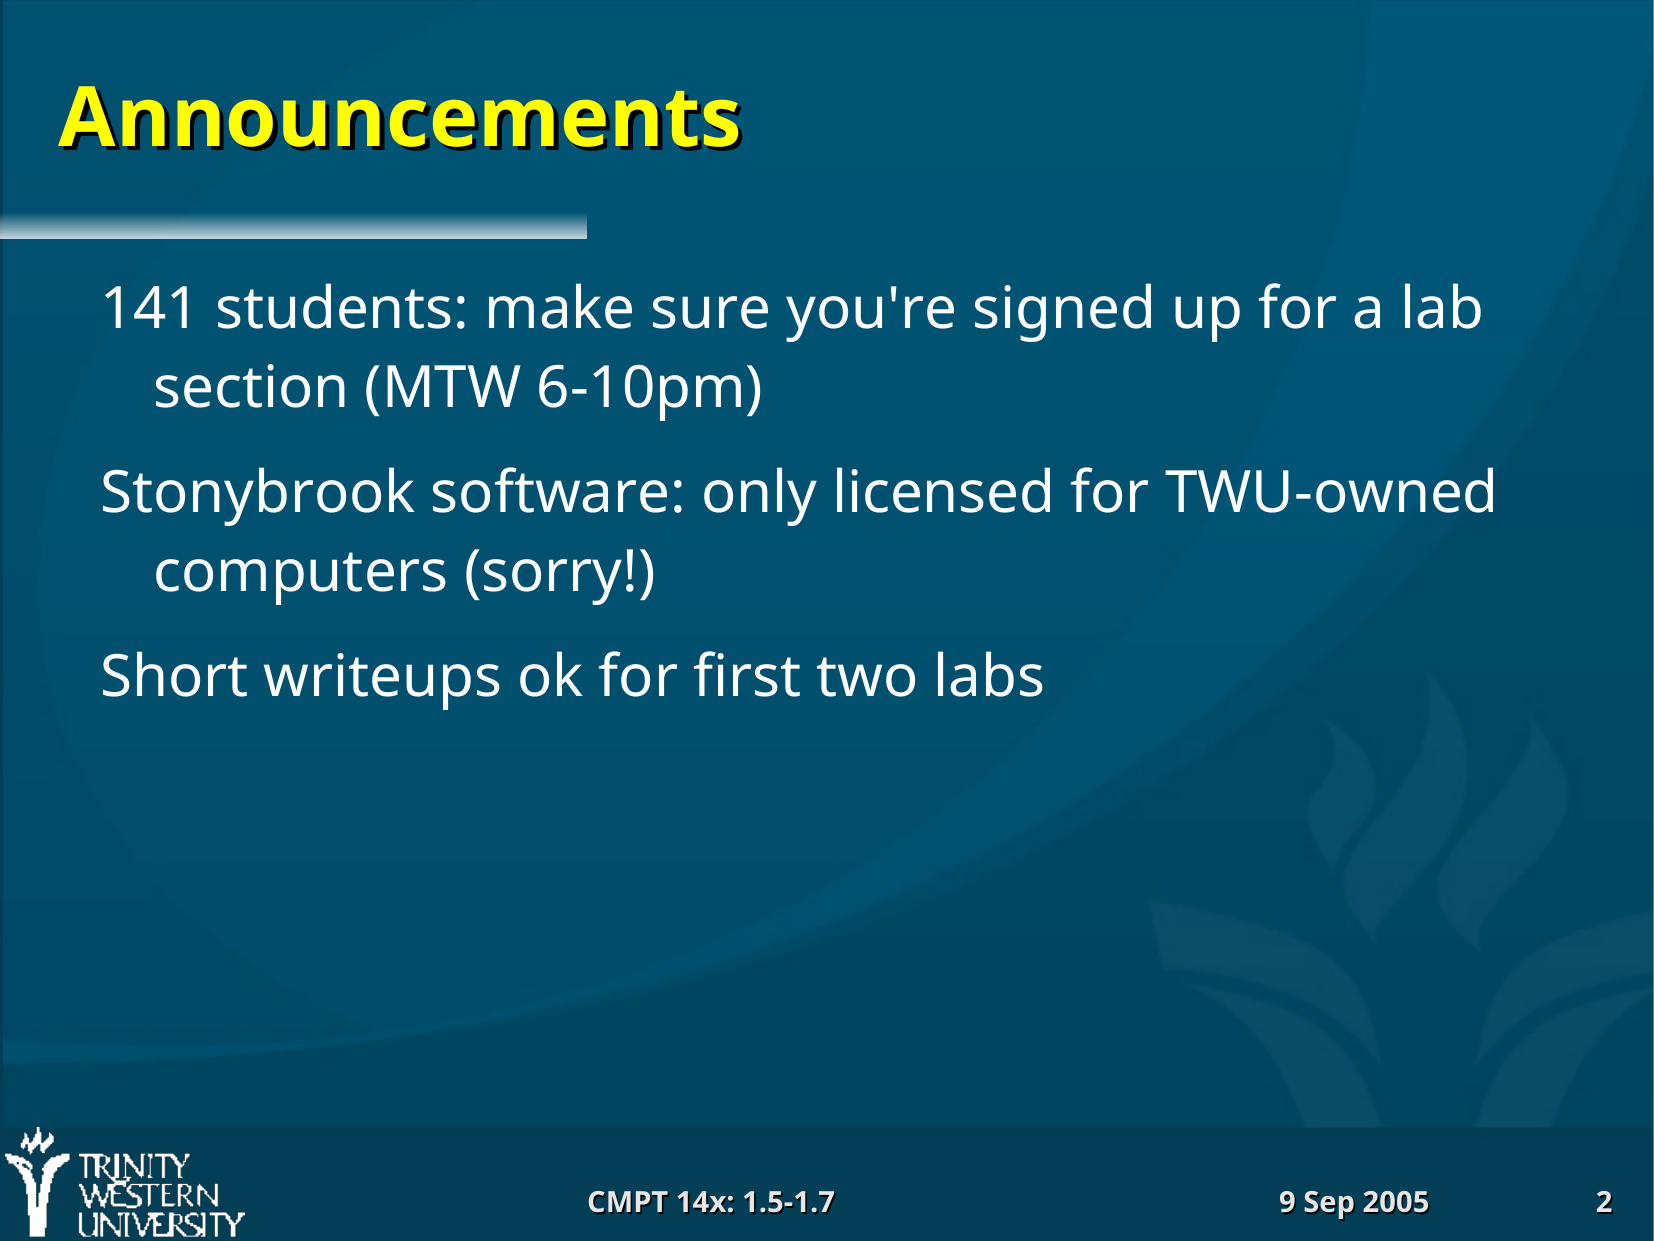

# Announcements
141 students: make sure you're signed up for a lab section (MTW 6-10pm)
Stonybrook software: only licensed for TWU-owned computers (sorry!)
Short writeups ok for first two labs
CMPT 14x: 1.5-1.7
9 Sep 2005
2